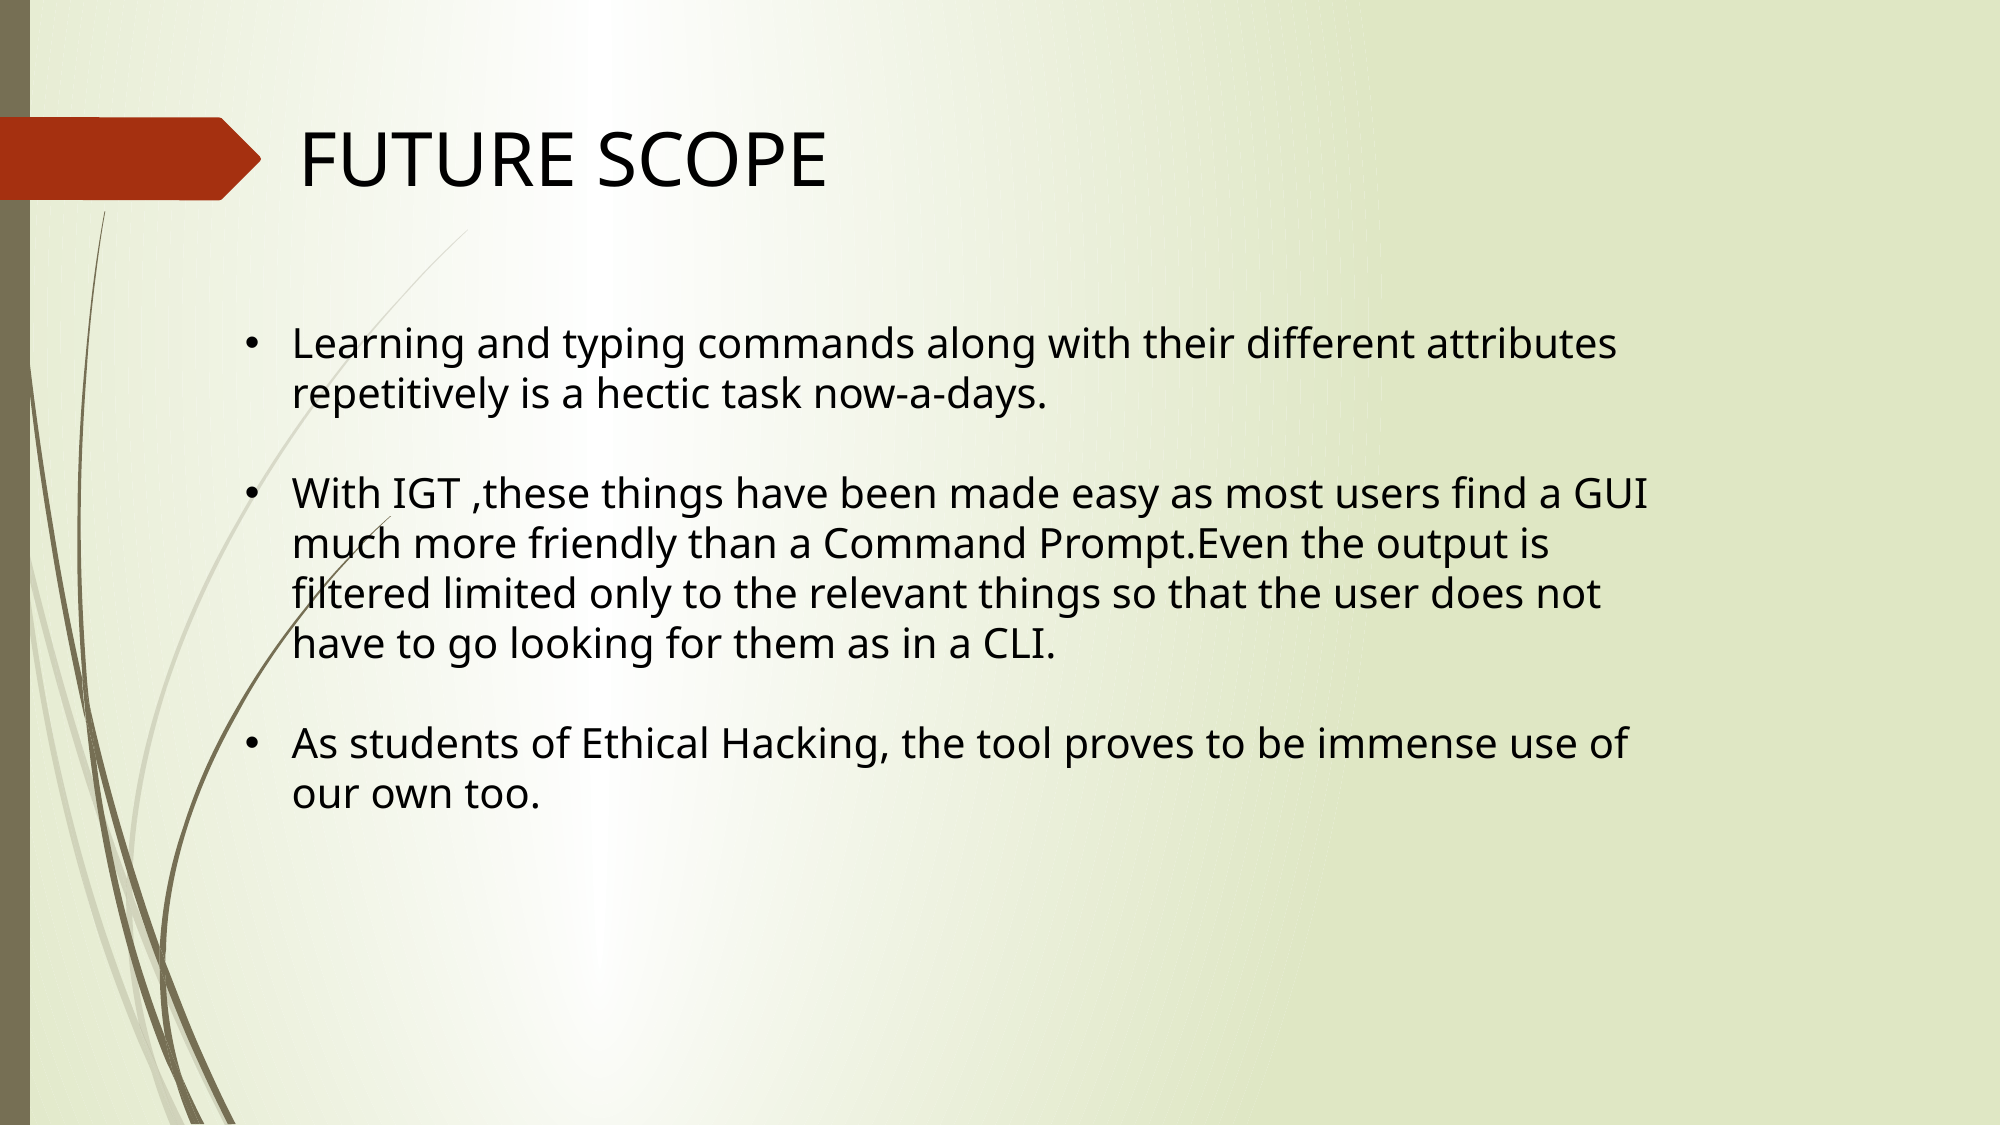

FUTURE SCOPE
Learning and typing commands along with their different attributes repetitively is a hectic task now-a-days.
With IGT ,these things have been made easy as most users find a GUI much more friendly than a Command Prompt.Even the output is filtered limited only to the relevant things so that the user does not have to go looking for them as in a CLI.
As students of Ethical Hacking, the tool proves to be immense use of our own too.